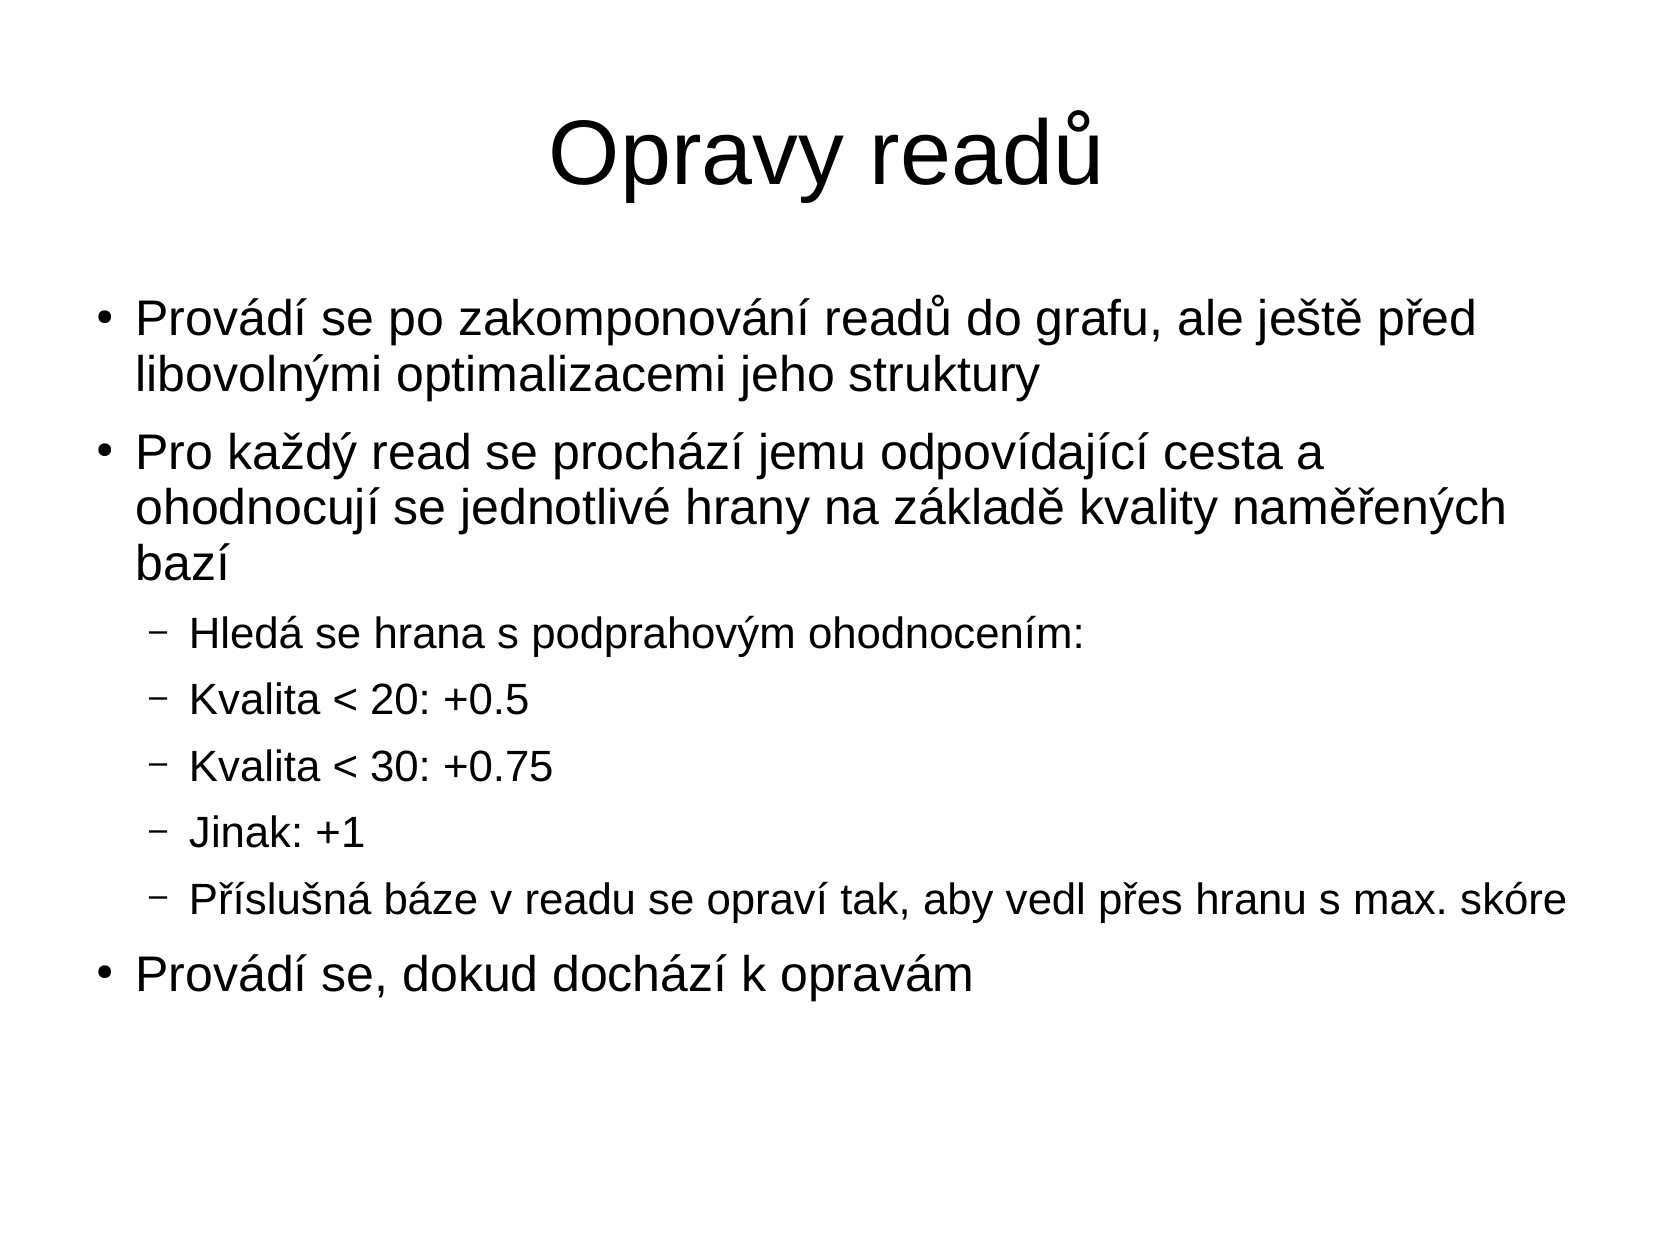

# Opravy readů
Provádí se po zakomponování readů do grafu, ale ještě před libovolnými optimalizacemi jeho struktury
Pro každý read se prochází jemu odpovídající cesta a ohodnocují se jednotlivé hrany na základě kvality naměřených bazí
Hledá se hrana s podprahovým ohodnocením:
Kvalita < 20: +0.5
Kvalita < 30: +0.75
Jinak: +1
Příslušná báze v readu se opraví tak, aby vedl přes hranu s max. skóre
Provádí se, dokud dochází k opravám